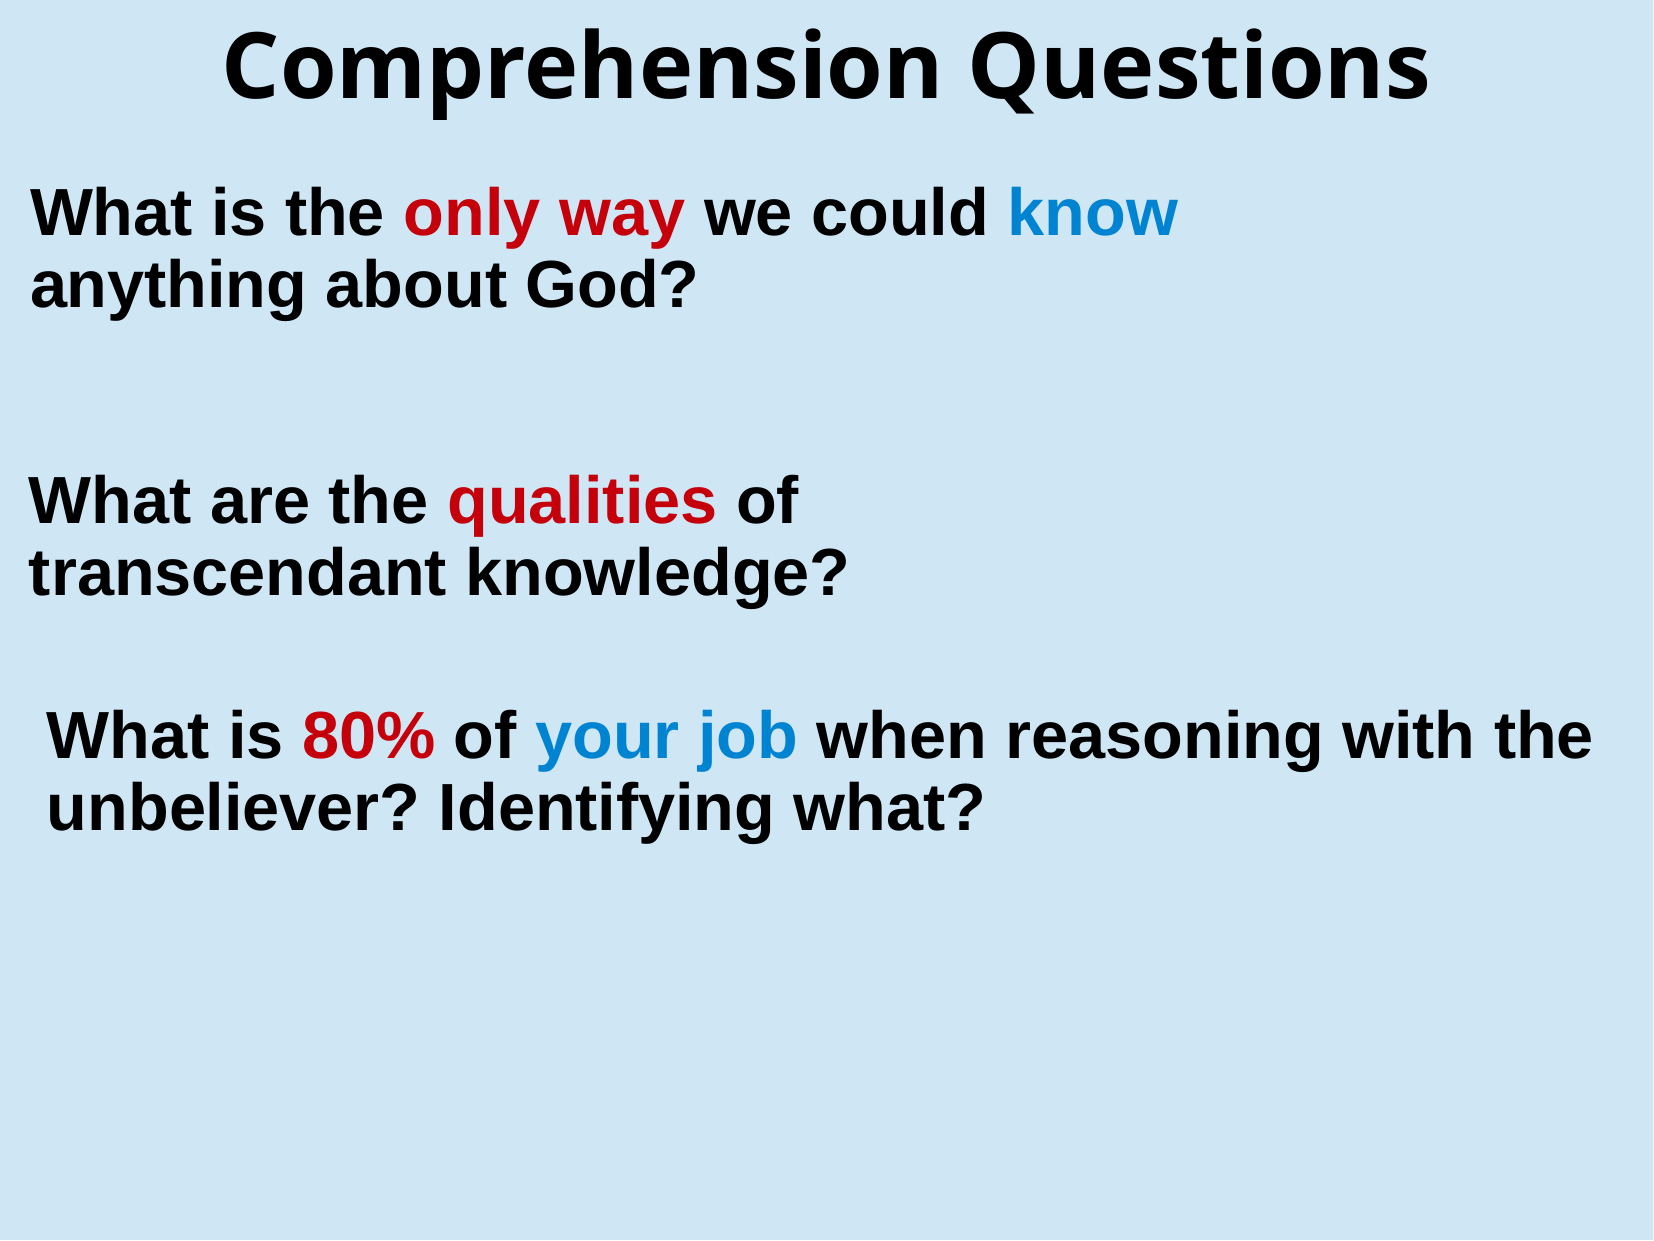

# Comprehension Questions
What is the only way we could know anything about God?
What are the qualities of transcendant knowledge?
What is 80% of your job when reasoning with the unbeliever? Identifying what?